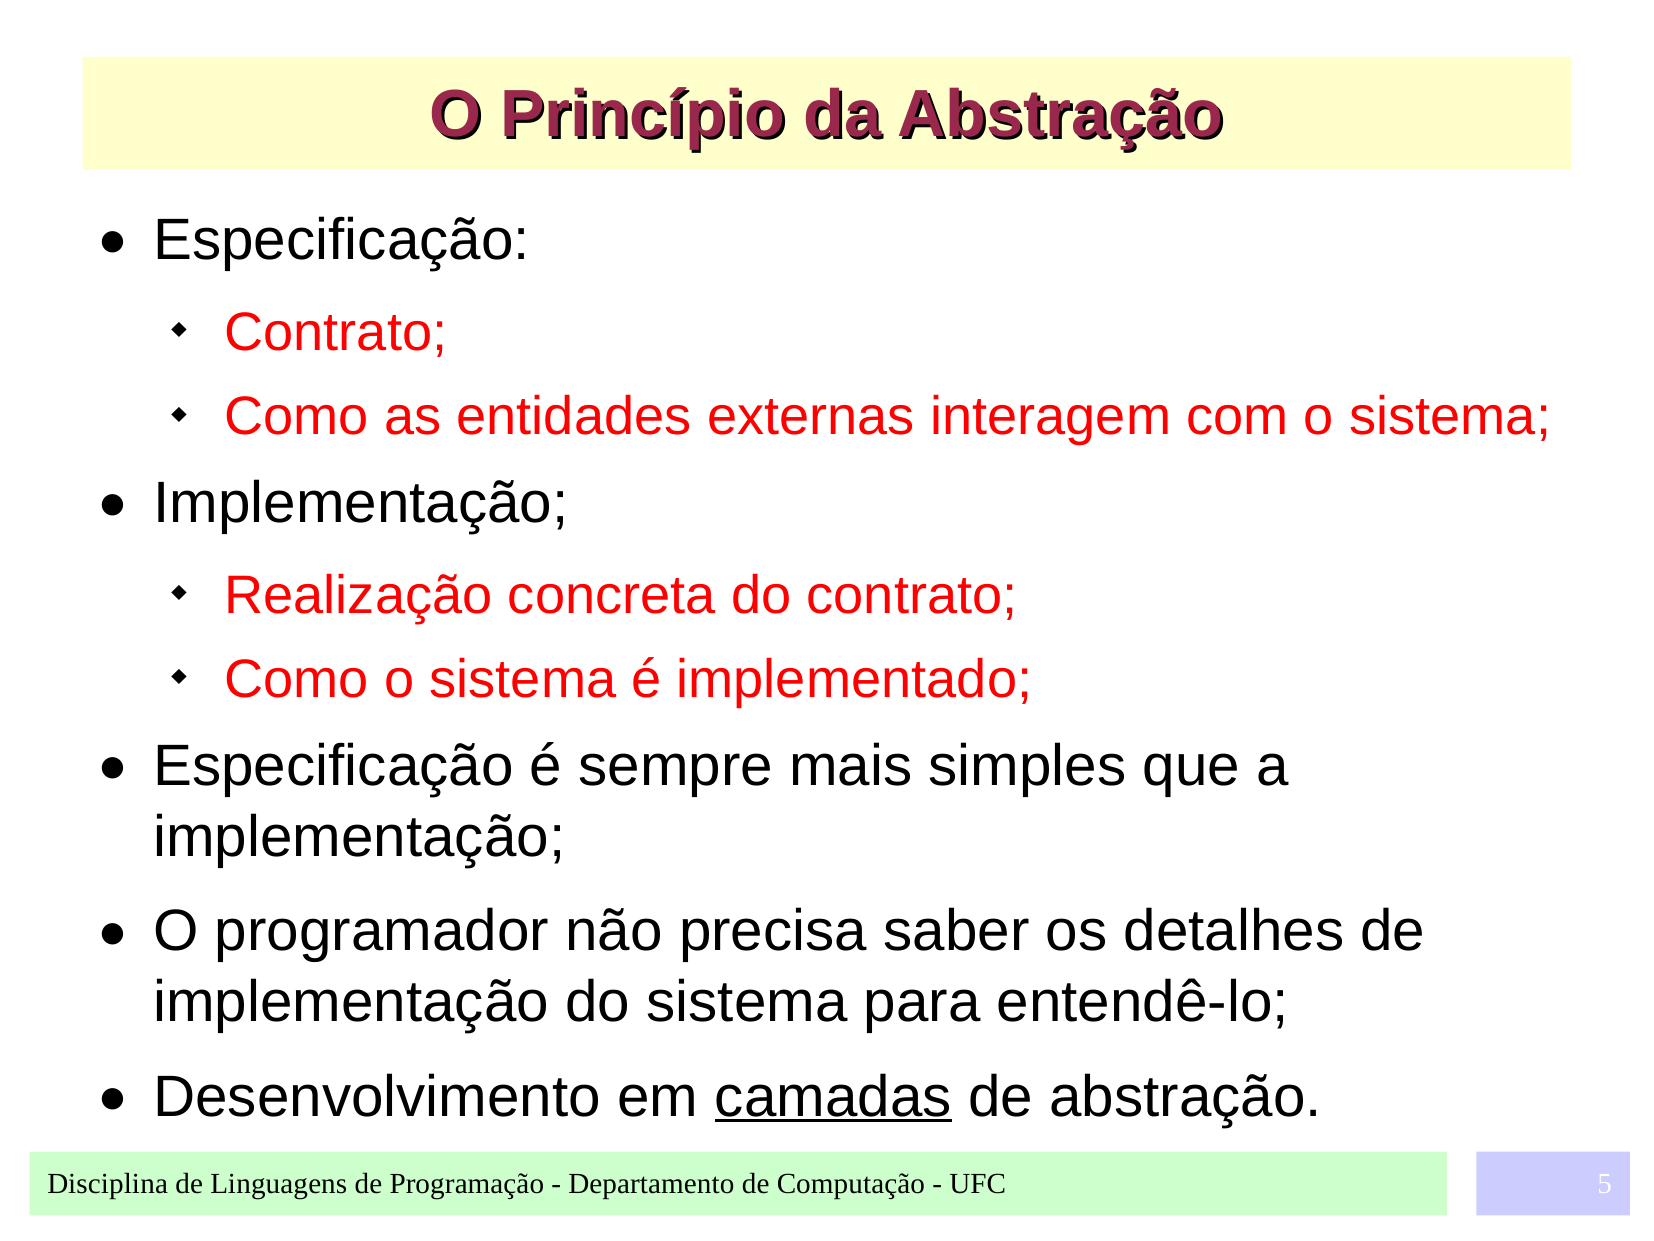

# O Princípio da Abstração
Especificação:
Contrato;
Como as entidades externas interagem com o sistema;
Implementação;
Realização concreta do contrato;
Como o sistema é implementado;
Especificação é sempre mais simples que a implementação;
O programador não precisa saber os detalhes de implementação do sistema para entendê-lo;
Desenvolvimento em camadas de abstração.
Disciplina de Linguagens de Programação - Departamento de Computação - UFC
5